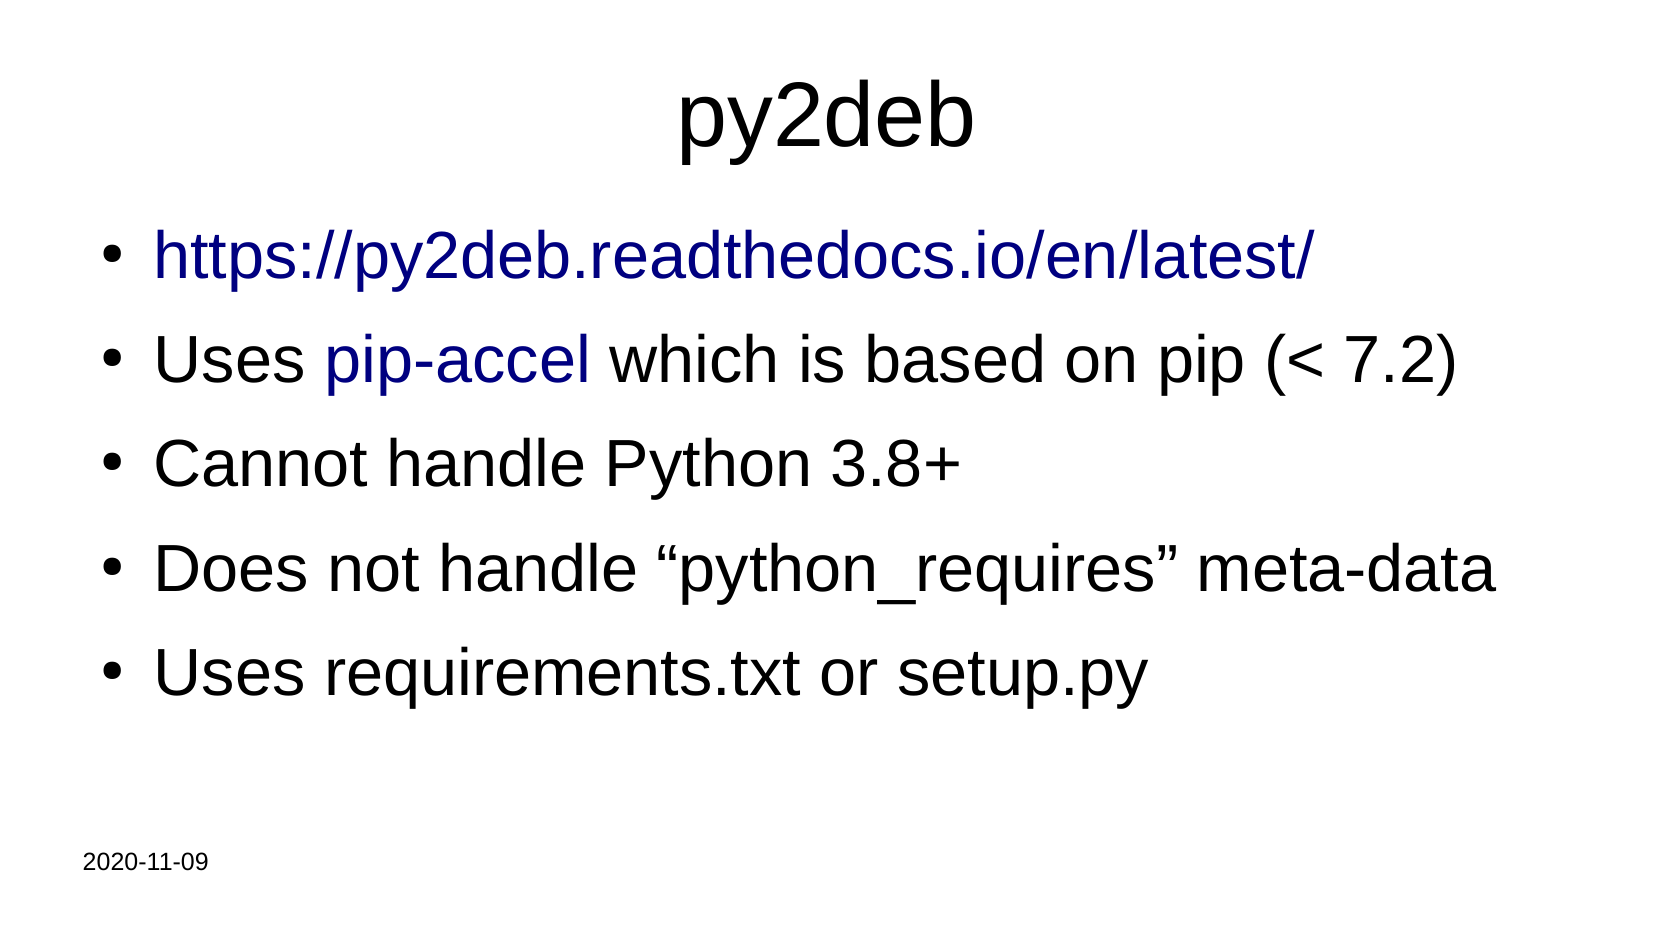

# py2deb
https://py2deb.readthedocs.io/en/latest/
Uses pip-accel which is based on pip (< 7.2)
Cannot handle Python 3.8+
Does not handle “python_requires” meta-data
Uses requirements.txt or setup.py
2020-11-09